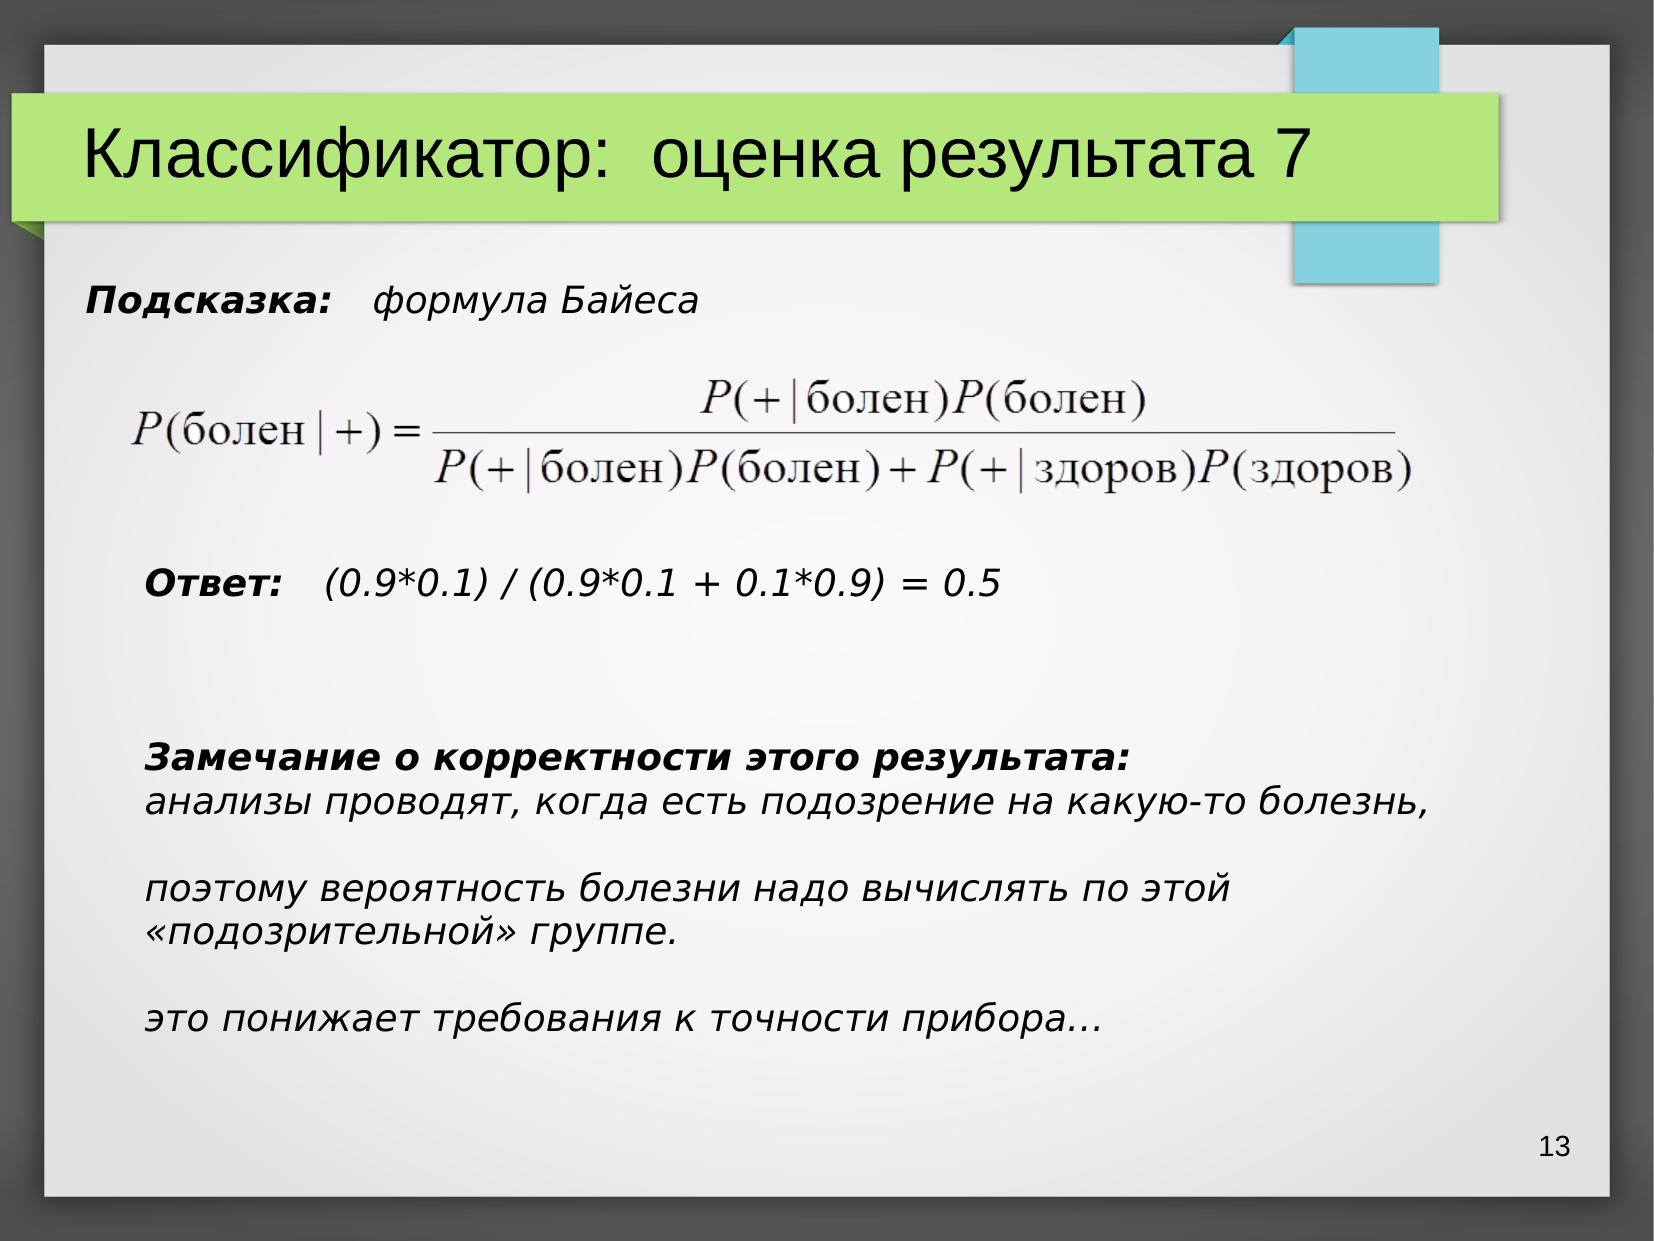

# Классификатор: оценка результата 7
Подсказка: формула Байеса
Ответ: (0.9*0.1) / (0.9*0.1 + 0.1*0.9) = 0.5
Замечание о корректности этого результата:
анализы проводят, когда есть подозрение на какую-то болезнь,
поэтому вероятность болезни надо вычислять по этой «подозрительной» группе.
это понижает требования к точности прибора…
13